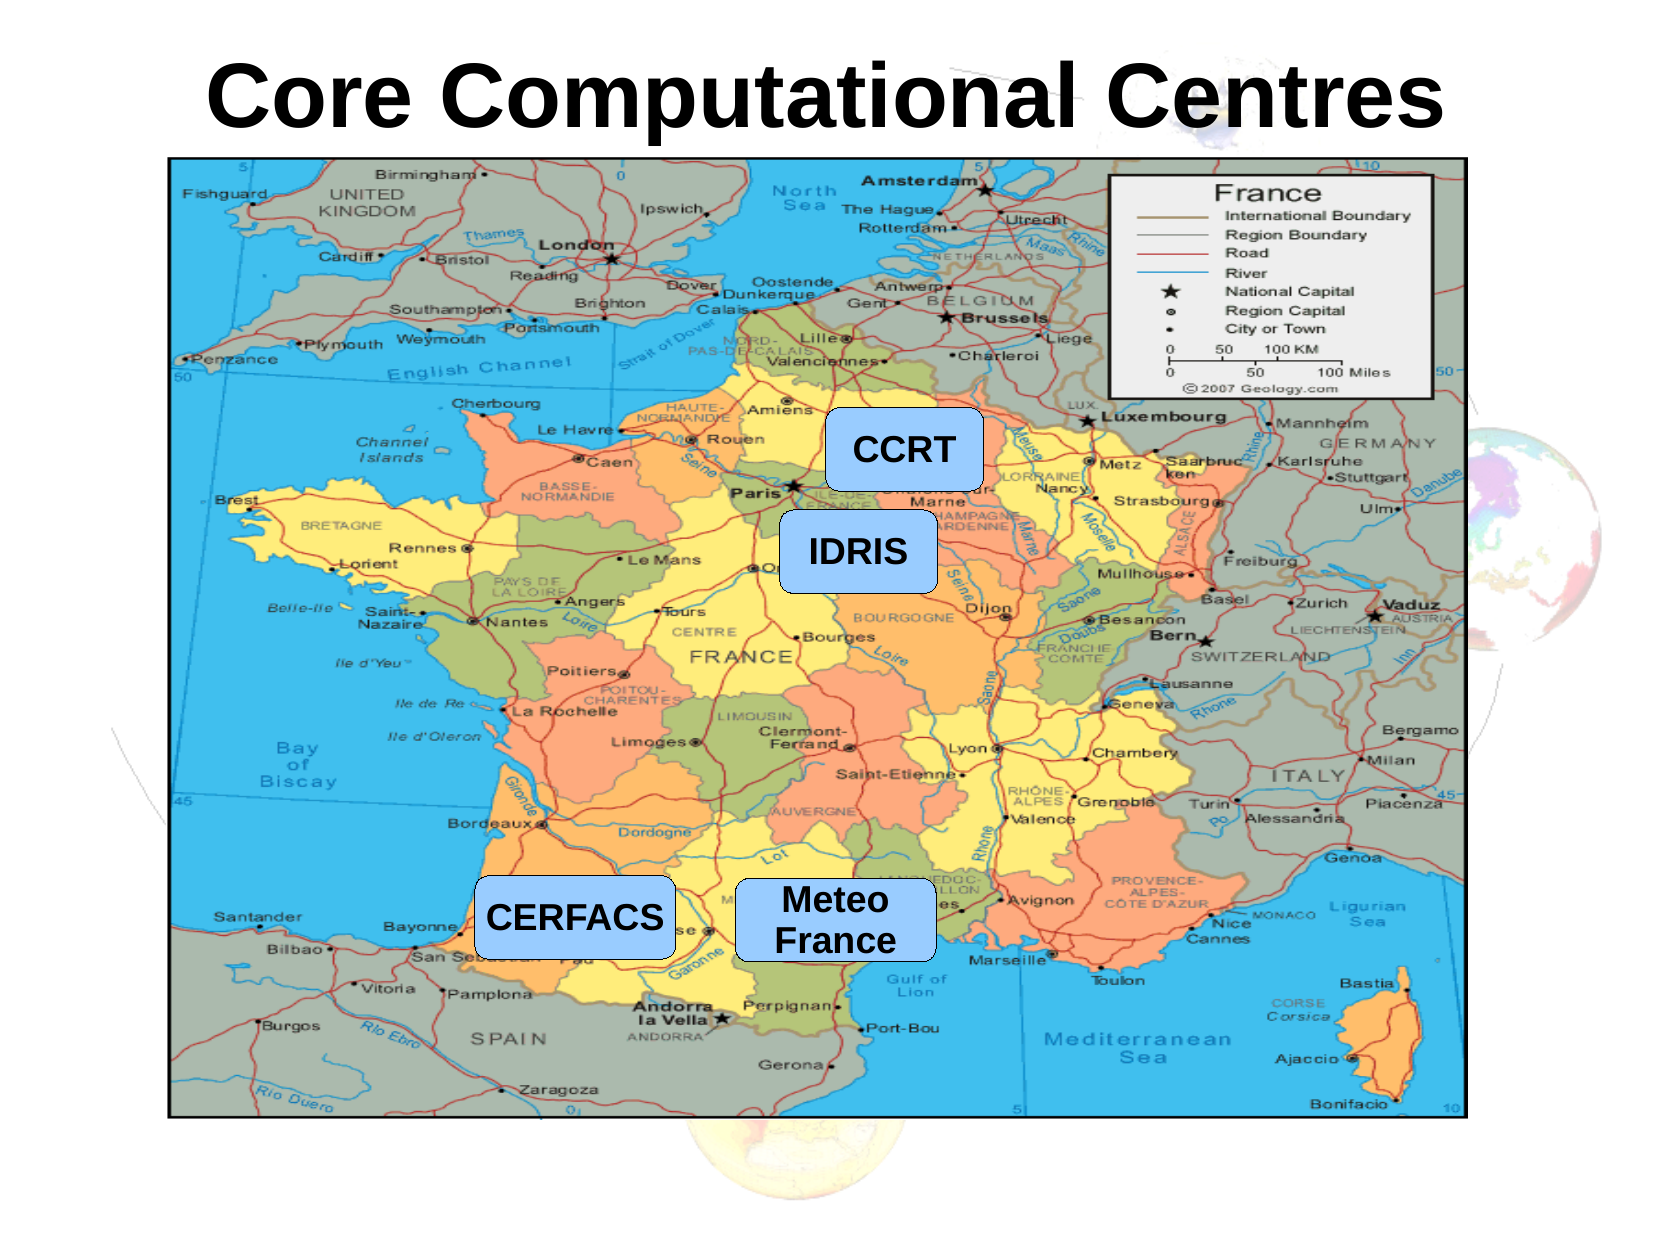

# Core Computational Centres
CCRT
IDRIS
CERFACS
Meteo
France